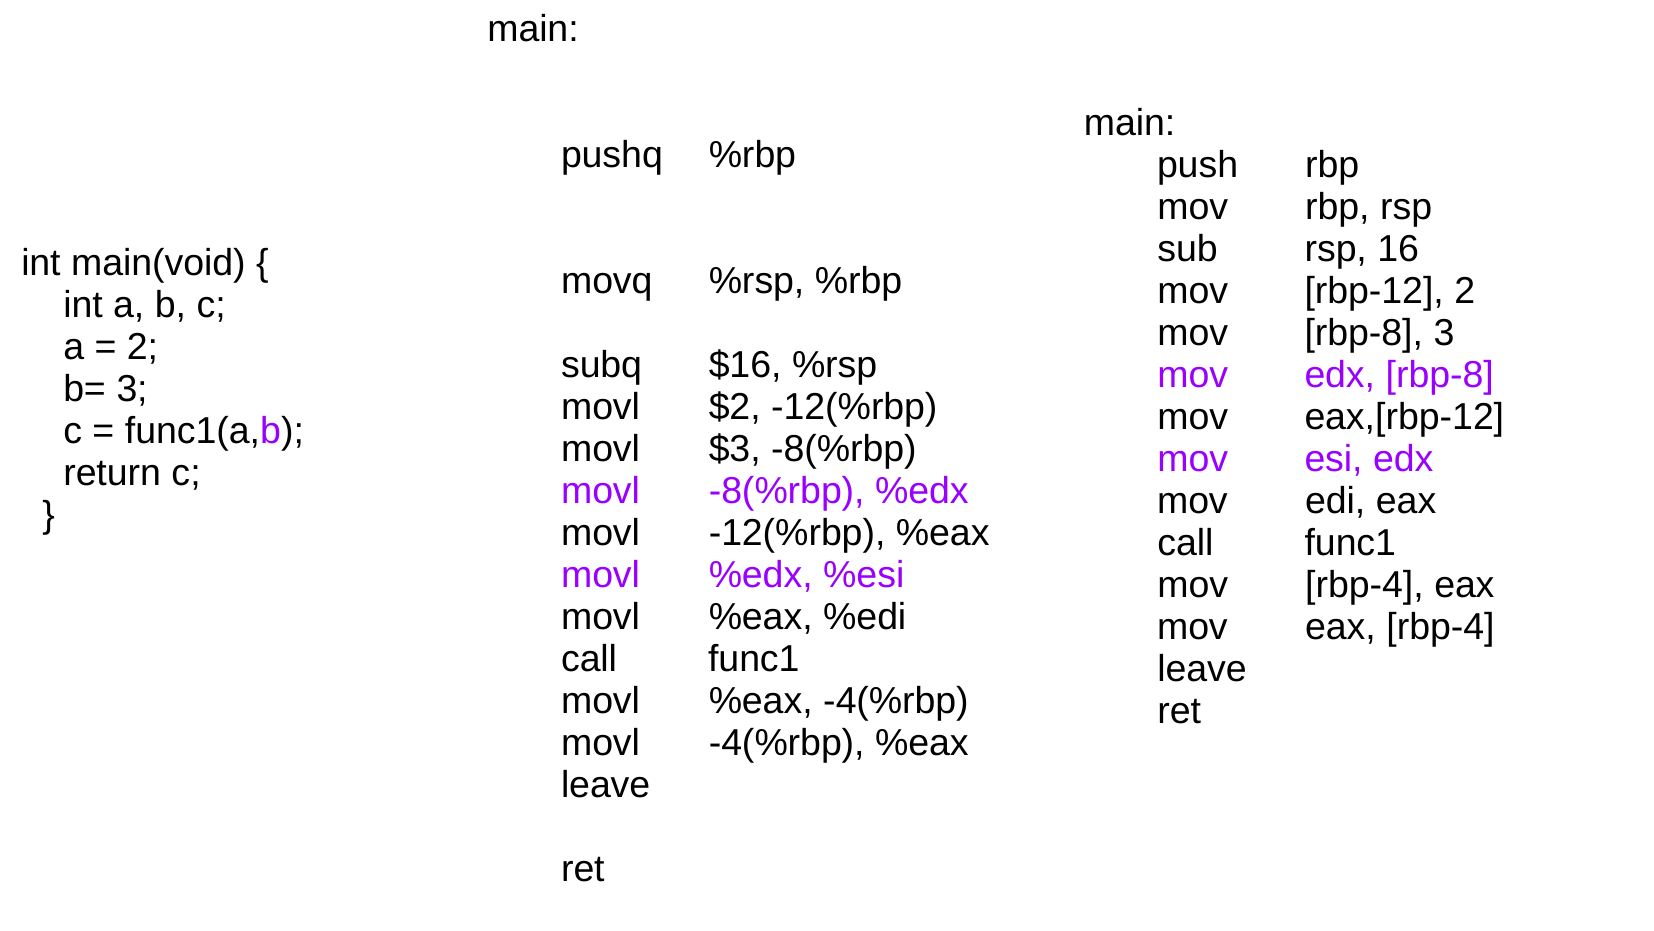

main:
	pushq	%rbp
	movq	%rsp, %rbp
	subq	$16, %rsp
	movl	$2, -12(%rbp)
	movl	$3, -8(%rbp)
	movl	-8(%rbp), %edx
	movl	-12(%rbp), %eax
	movl	%edx, %esi
	movl	%eax, %edi
	call	 func1
	movl	%eax, -4(%rbp)
	movl	-4(%rbp), %eax
	leave
	ret
main:
 push 	rbp
	mov 	rbp, rsp
	sub 	 rsp, 16
	mov	 [rbp-12], 2
	mov	 [rbp-8], 3
	mov	 edx, [rbp-8]
	mov	 eax,[rbp-12]
	mov	 esi, edx
 mov 	edi, eax
	call	 func1
	mov 	[rbp-4], eax
 mov 	eax, [rbp-4]
	leave
	ret
int main(void) {
 int a, b, c;
 a = 2;
 b= 3;
 c = func1(a,b);
 return c;
 }